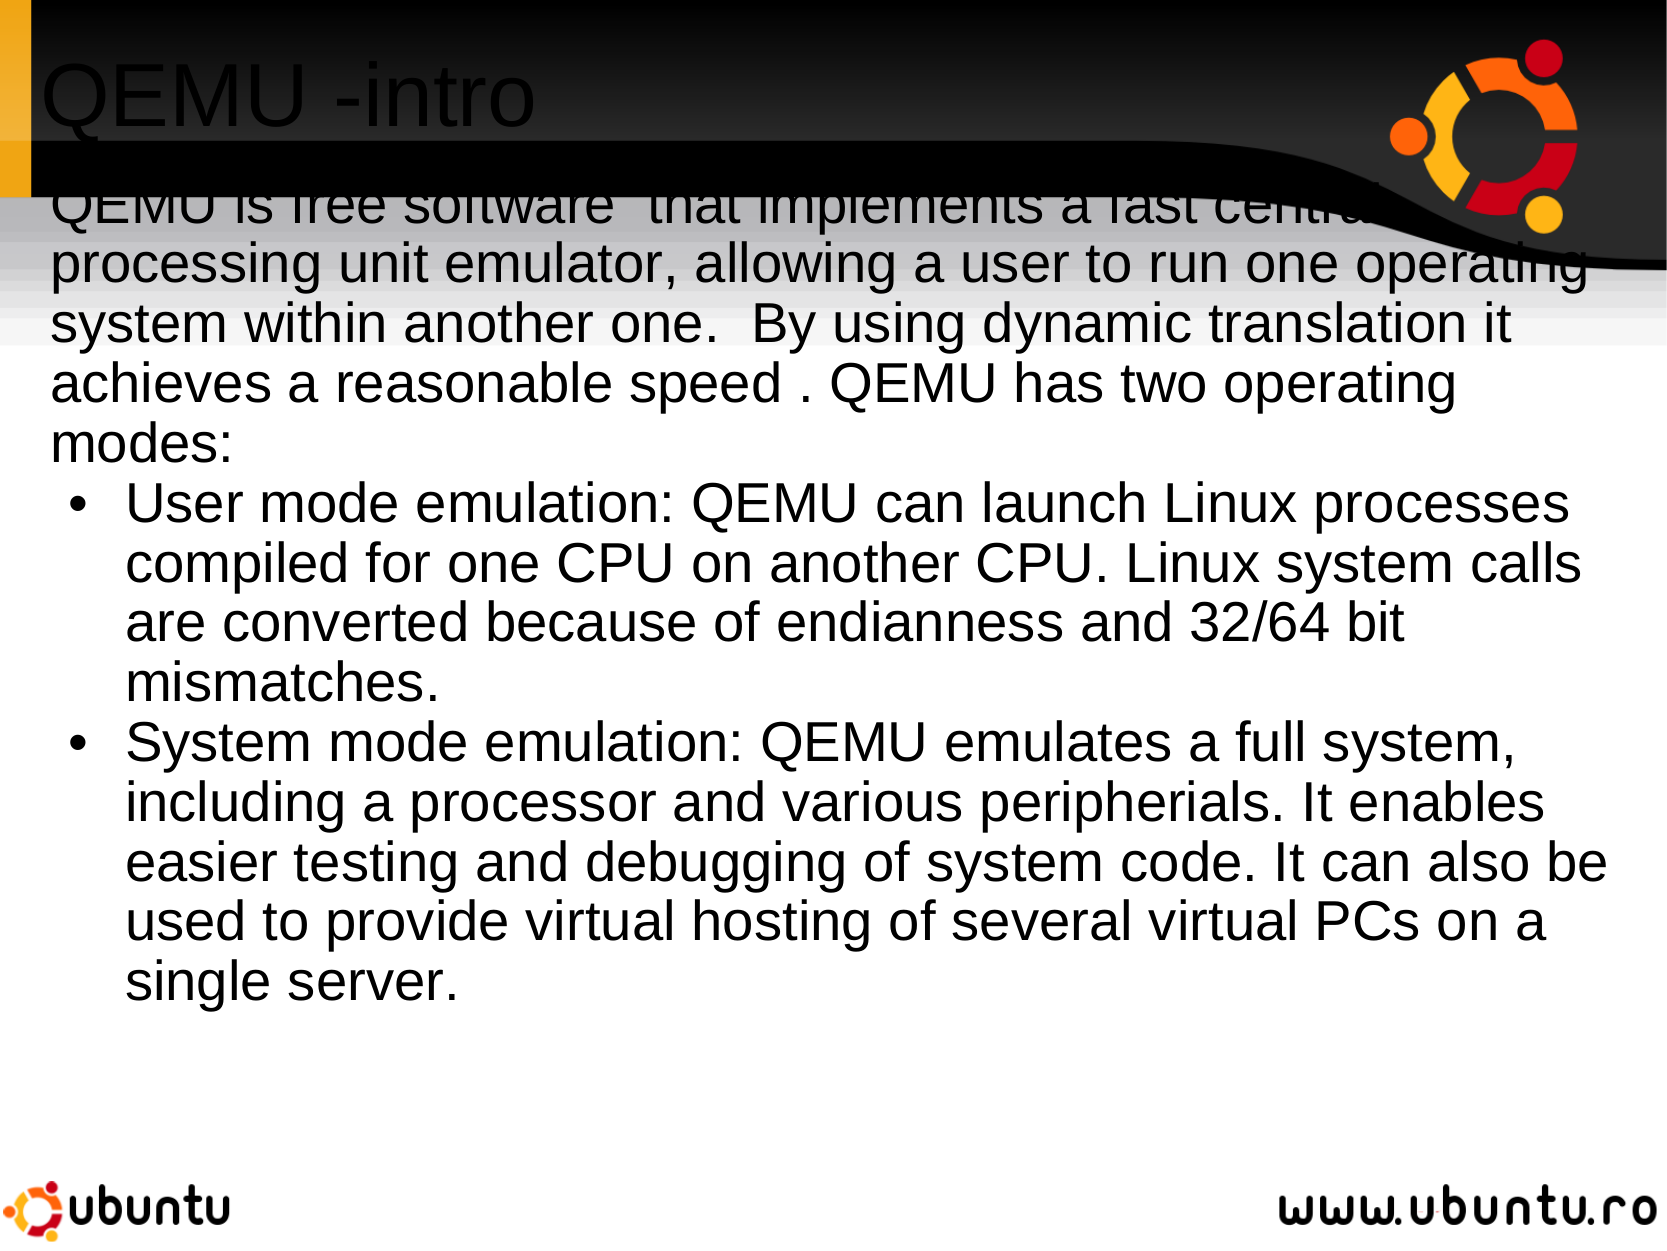

# QEMU -intro
QEMU is free software  that implements a fast central processing unit emulator, allowing a user to run one operating system within another one.  By using dynamic translation it achieves a reasonable speed . QEMU has two operating modes:
User mode emulation: QEMU can launch Linux processes compiled for one CPU on another CPU. Linux system calls are converted because of endianness and 32/64 bit mismatches.
System mode emulation: QEMU emulates a full system, including a processor and various peripherials. It enables easier testing and debugging of system code. It can also be used to provide virtual hosting of several virtual PCs on a single server.